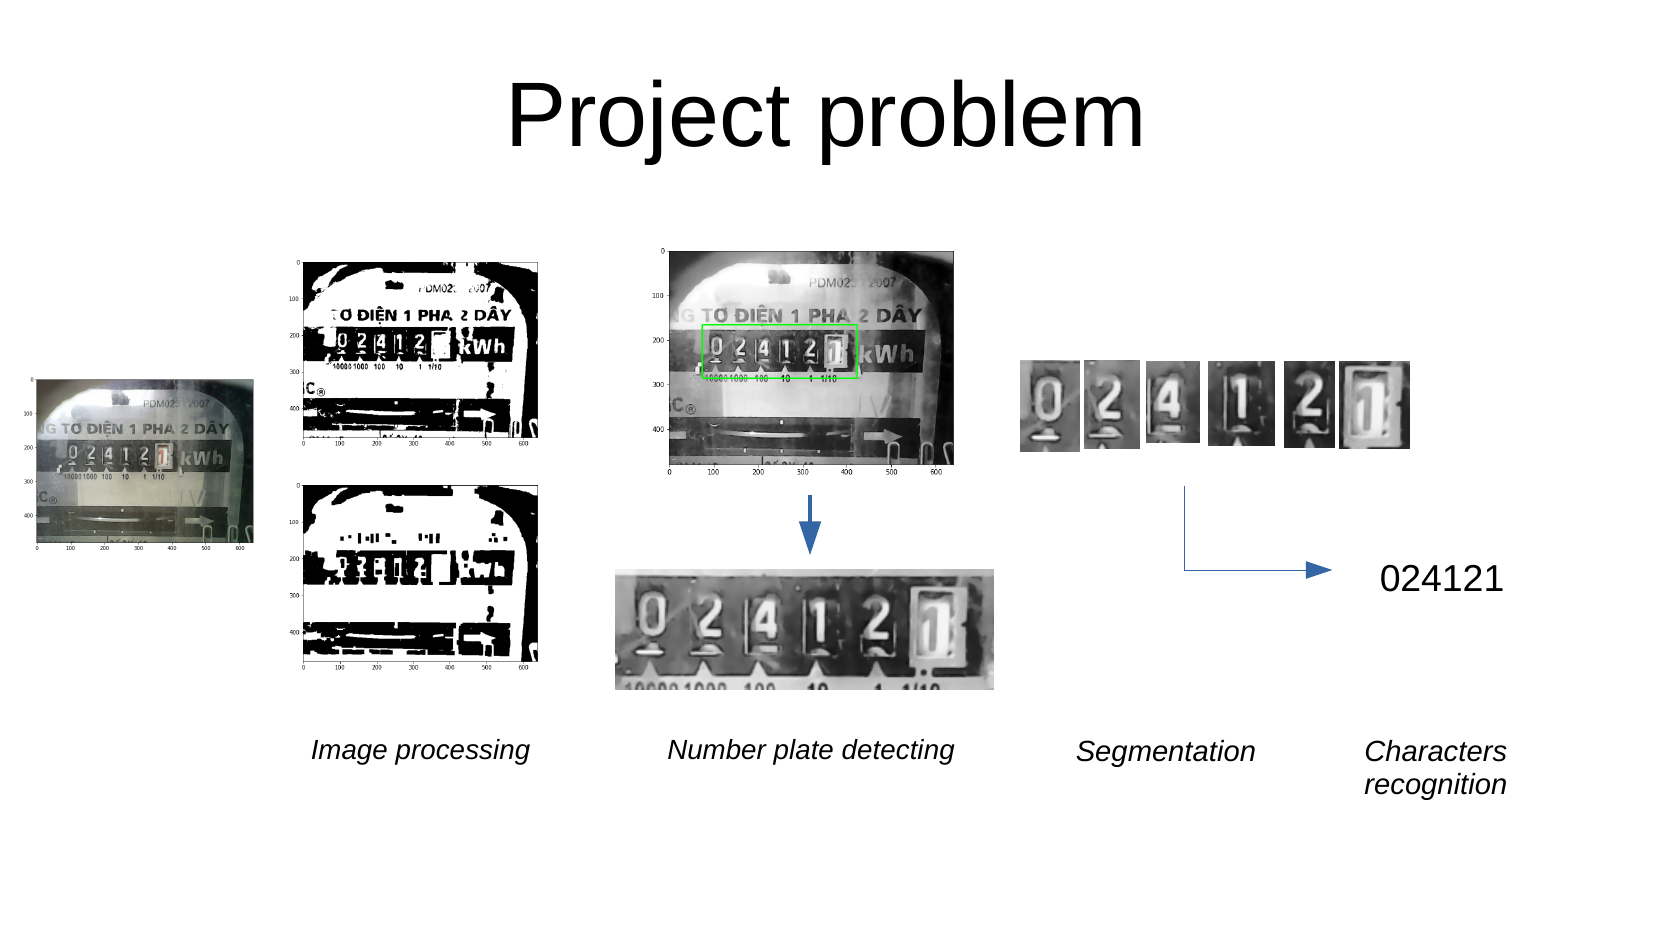

# Project problem
024121
Image processing
Number plate detecting
Segmentation
Characters recognition